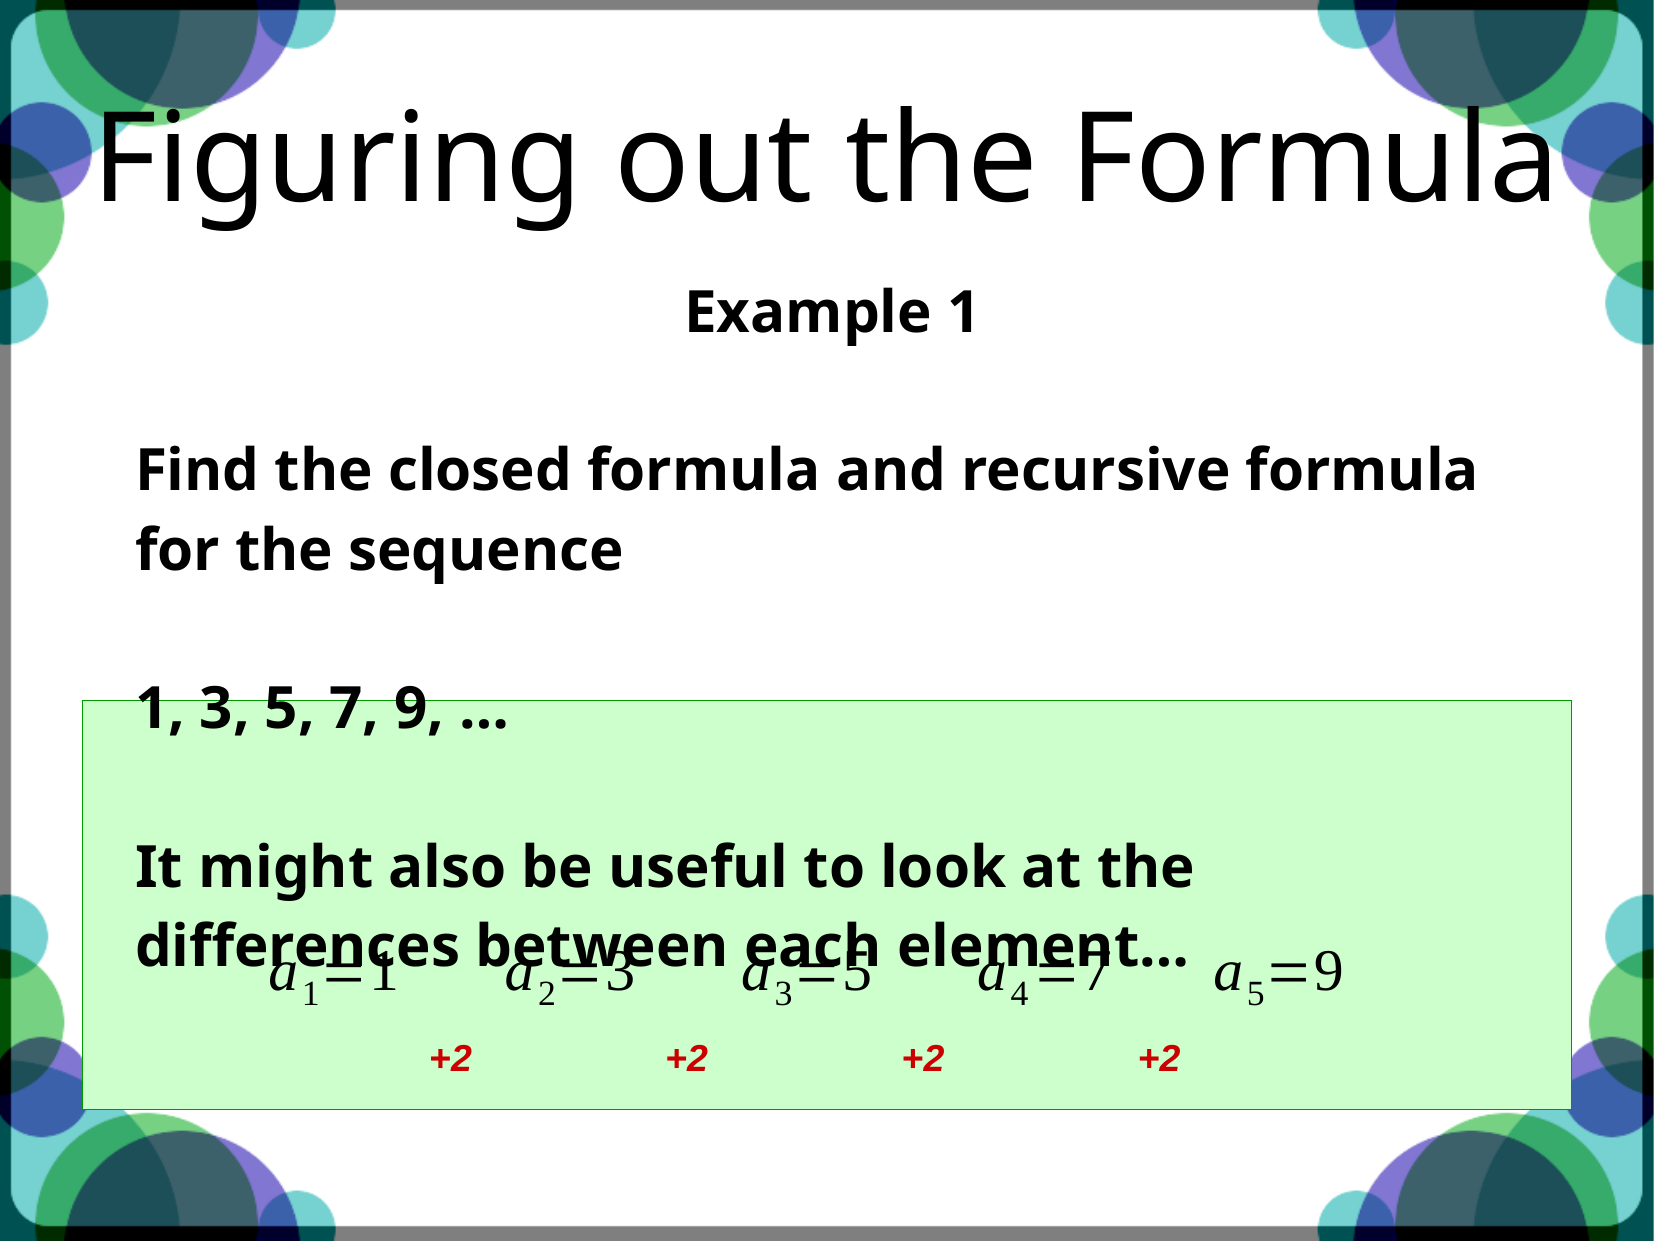

# Figuring out the Formula
Example 1
Find the closed formula and recursive formula
for the sequence
1, 3, 5, 7, 9, …
It might also be useful to look at the differences between each element…
+2
+2
+2
+2